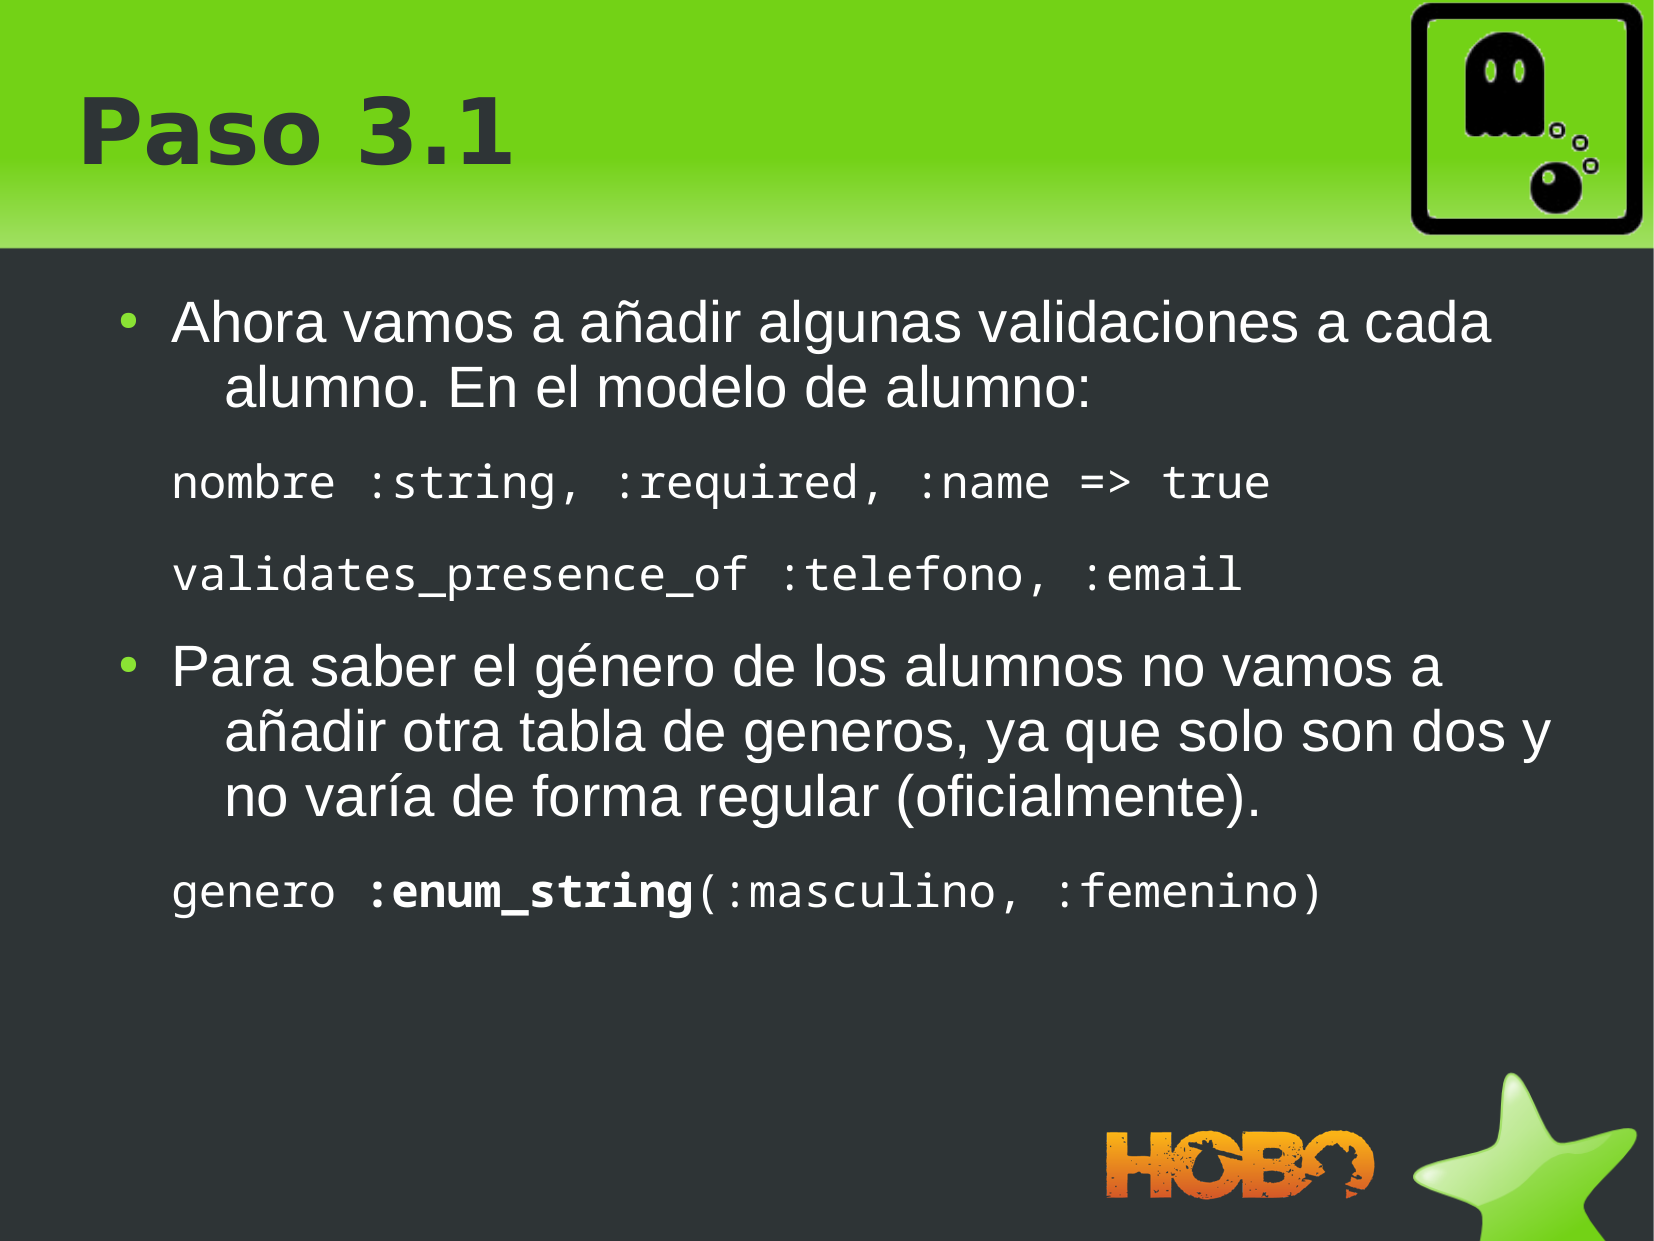

# Paso 3.1
Ahora vamos a añadir algunas validaciones a cada alumno. En el modelo de alumno:
nombre :string, :required, :name => true
validates_presence_of :telefono, :email
Para saber el género de los alumnos no vamos a añadir otra tabla de generos, ya que solo son dos y no varía de forma regular (oficialmente).
genero :enum_string(:masculino, :femenino)